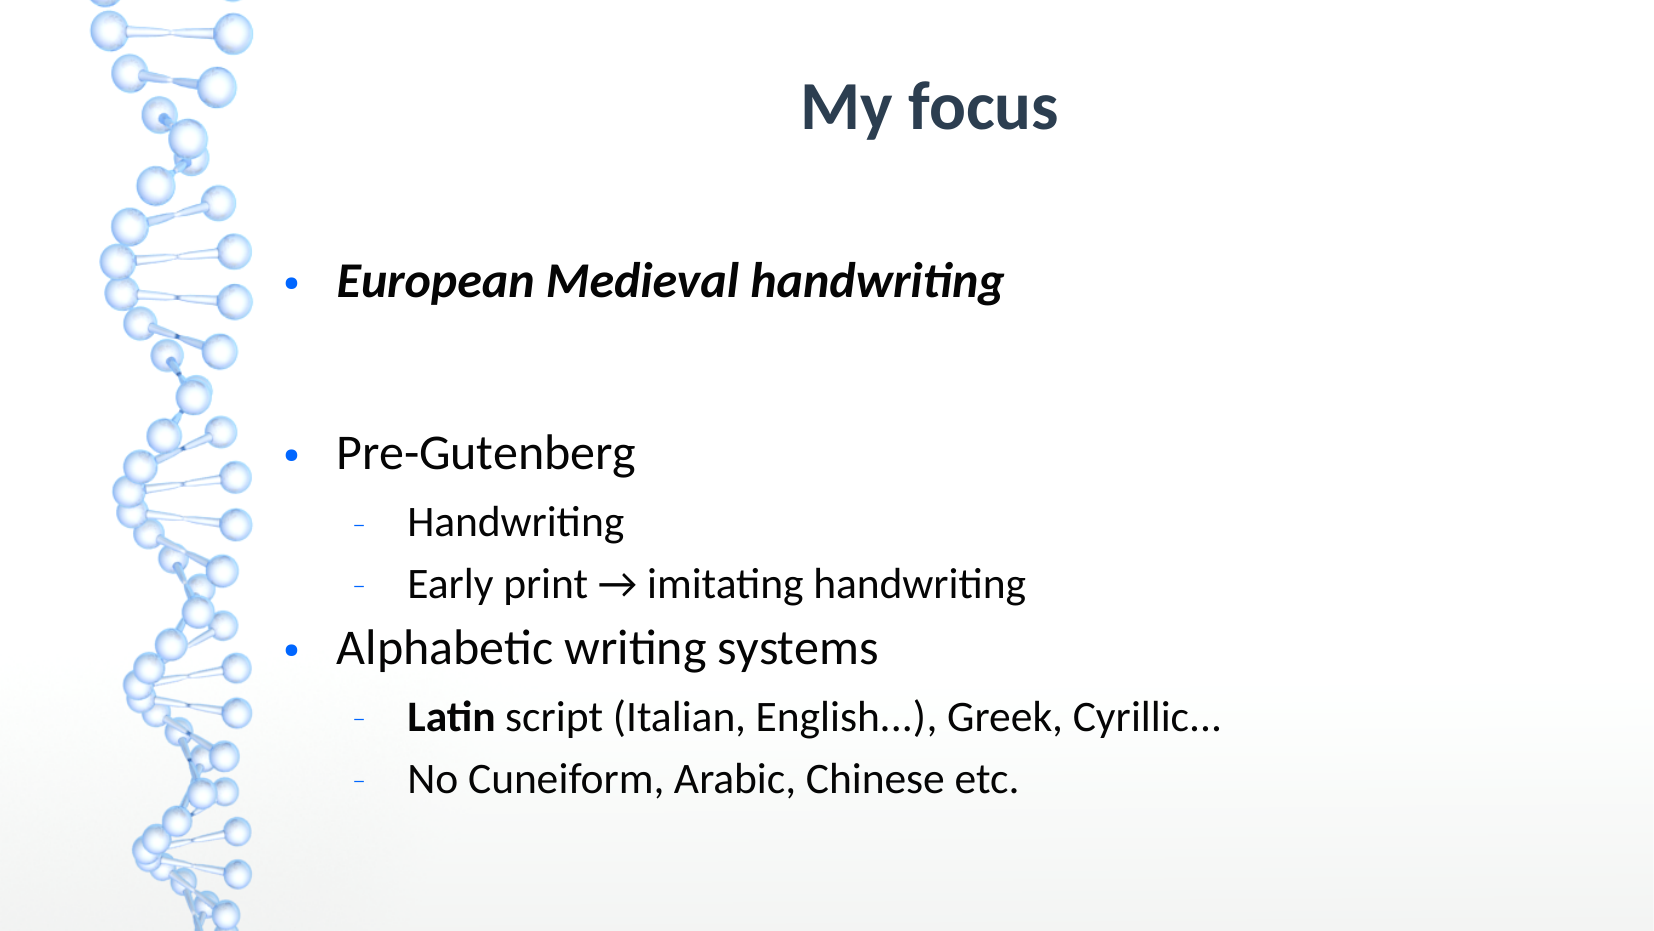

# My focus
European Medieval handwriting
Pre-Gutenberg
Handwriting
Early print → imitating handwriting
Alphabetic writing systems
Latin script (Italian, English...), Greek, Cyrillic...
No Cuneiform, Arabic, Chinese etc.